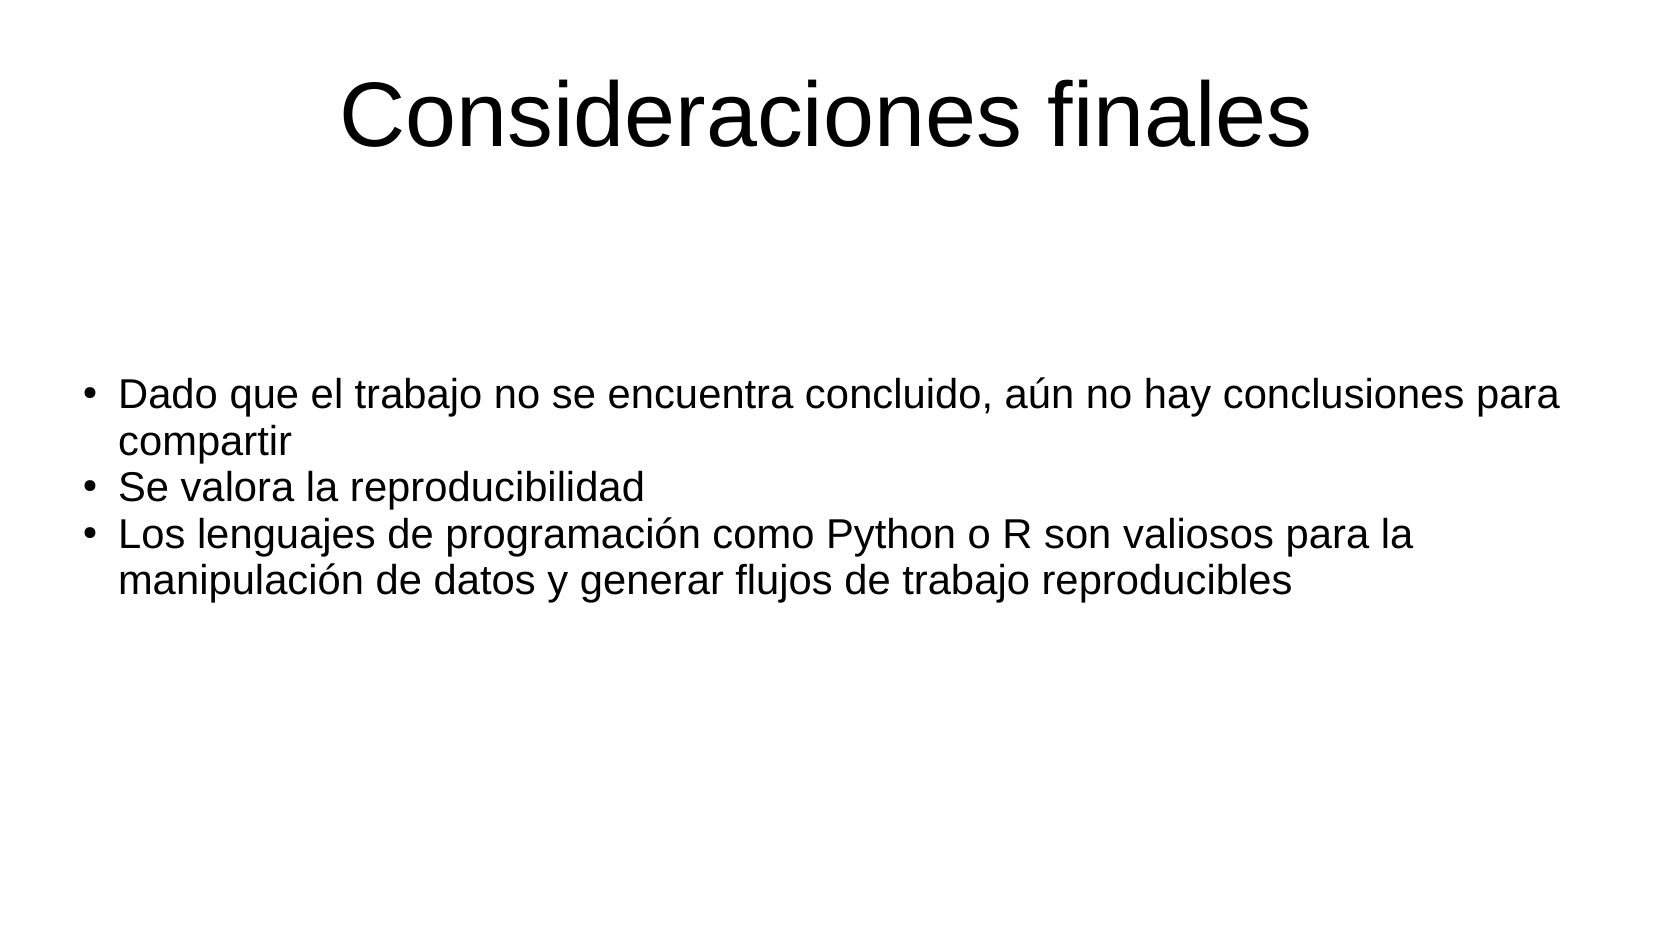

# Consideraciones finales
Dado que el trabajo no se encuentra concluido, aún no hay conclusiones para compartir
Se valora la reproducibilidad
Los lenguajes de programación como Python o R son valiosos para la manipulación de datos y generar flujos de trabajo reproducibles